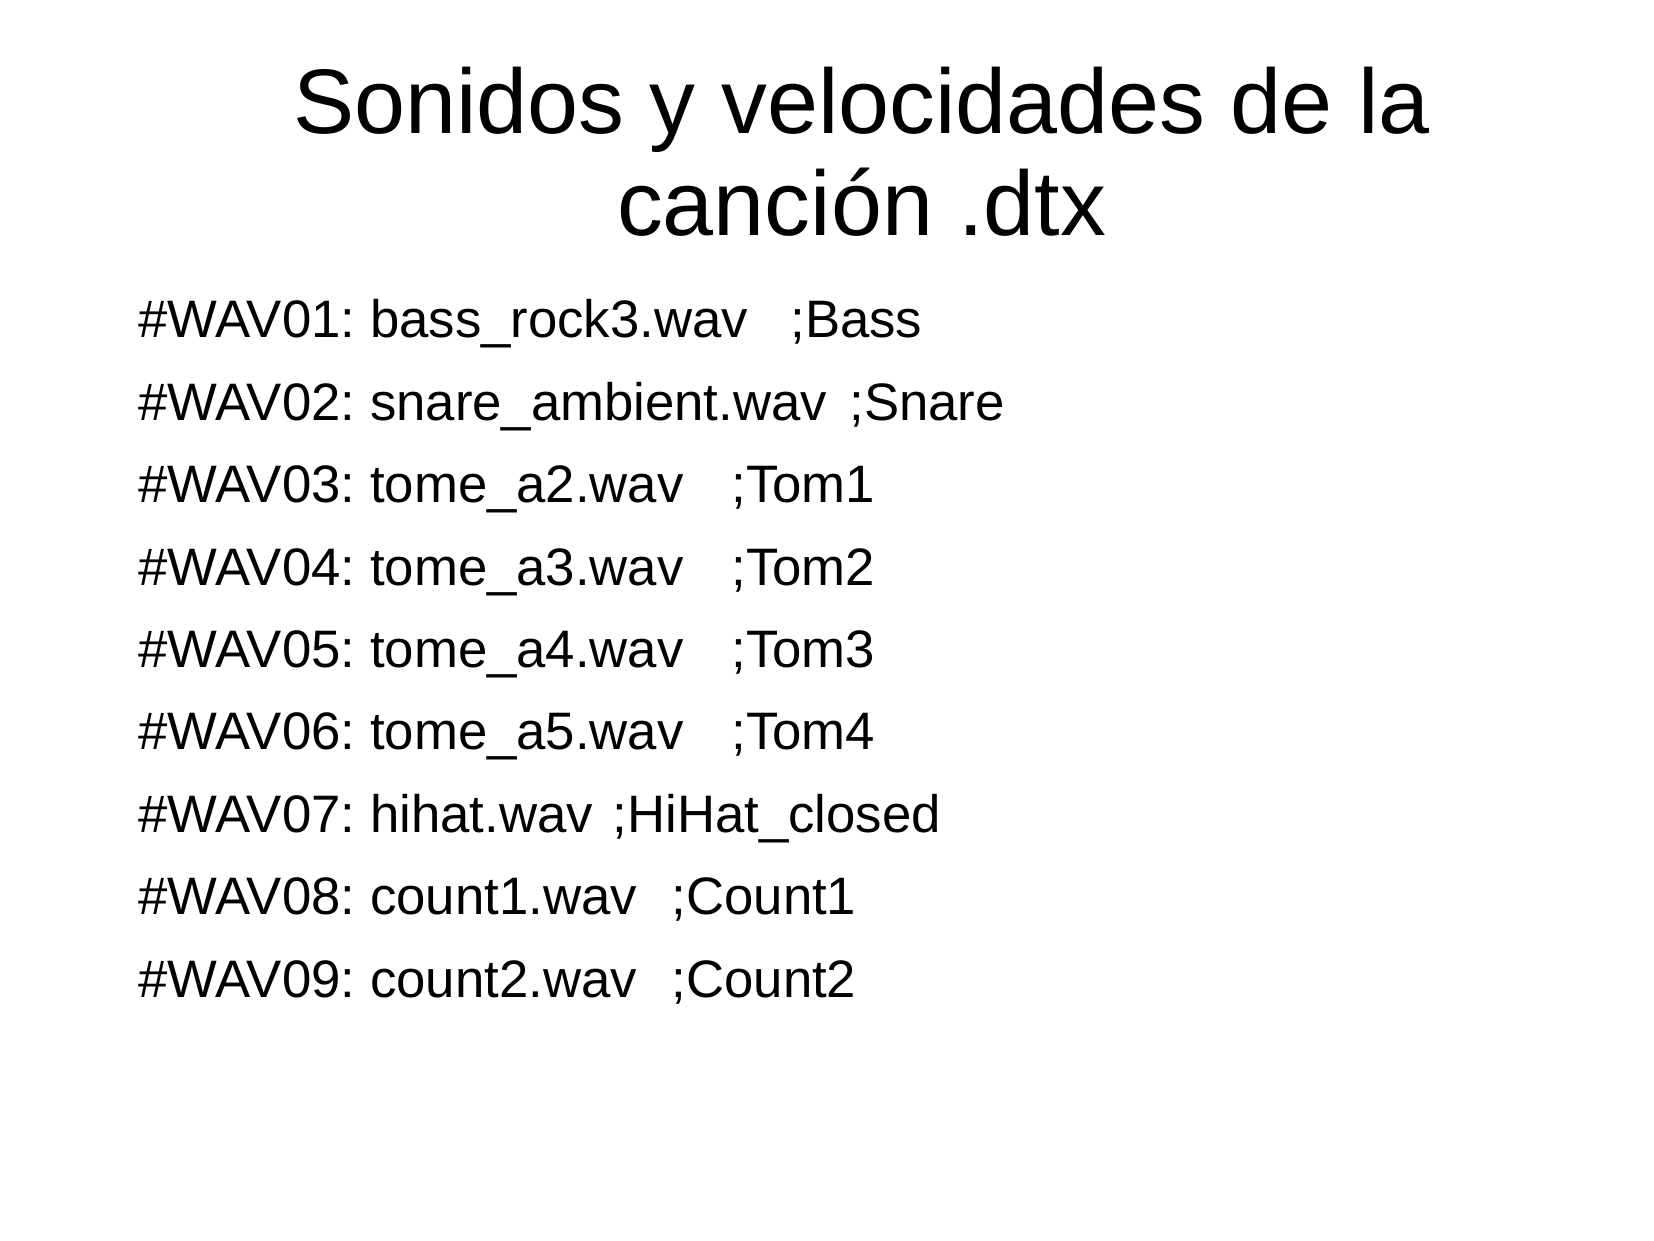

# Sonidos y velocidades de la canción .dtx
#WAV01: bass_rock3.wav	;Bass
#WAV02: snare_ambient.wav	;Snare
#WAV03: tome_a2.wav	;Tom1
#WAV04: tome_a3.wav	;Tom2
#WAV05: tome_a4.wav	;Tom3
#WAV06: tome_a5.wav	;Tom4
#WAV07: hihat.wav	;HiHat_closed
#WAV08: count1.wav	;Count1
#WAV09: count2.wav	;Count2